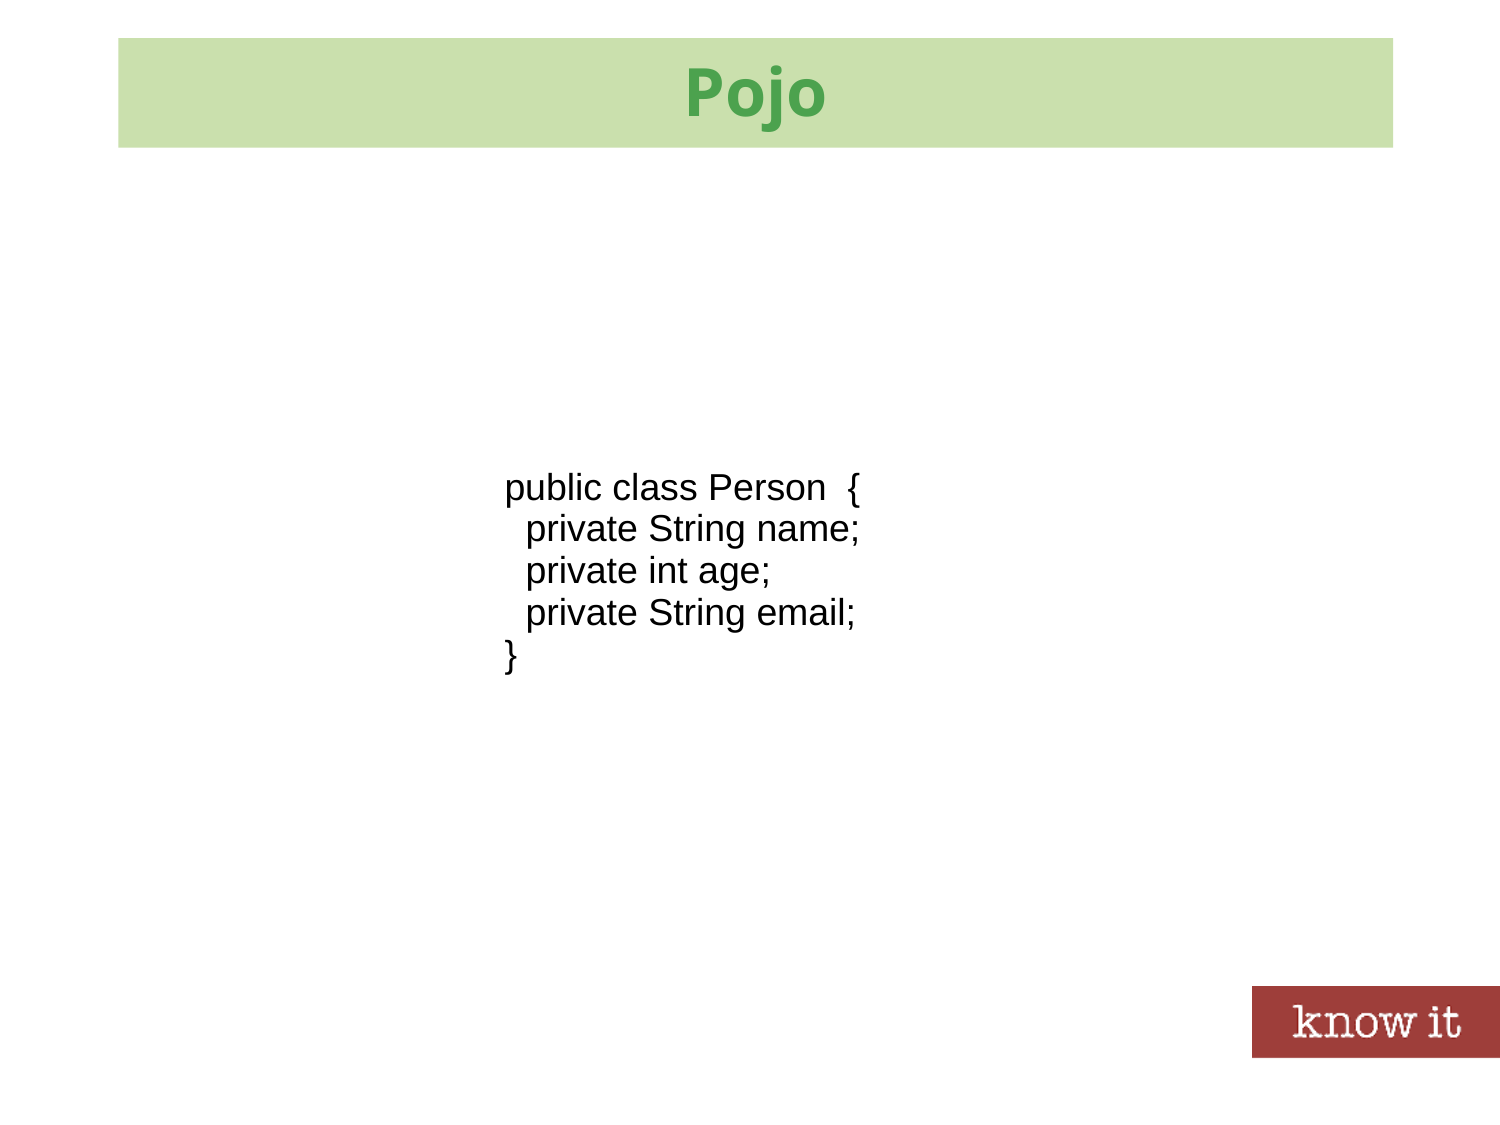

Pojo
public class Person {
 private String name;
 private int age;
 private String email;
}